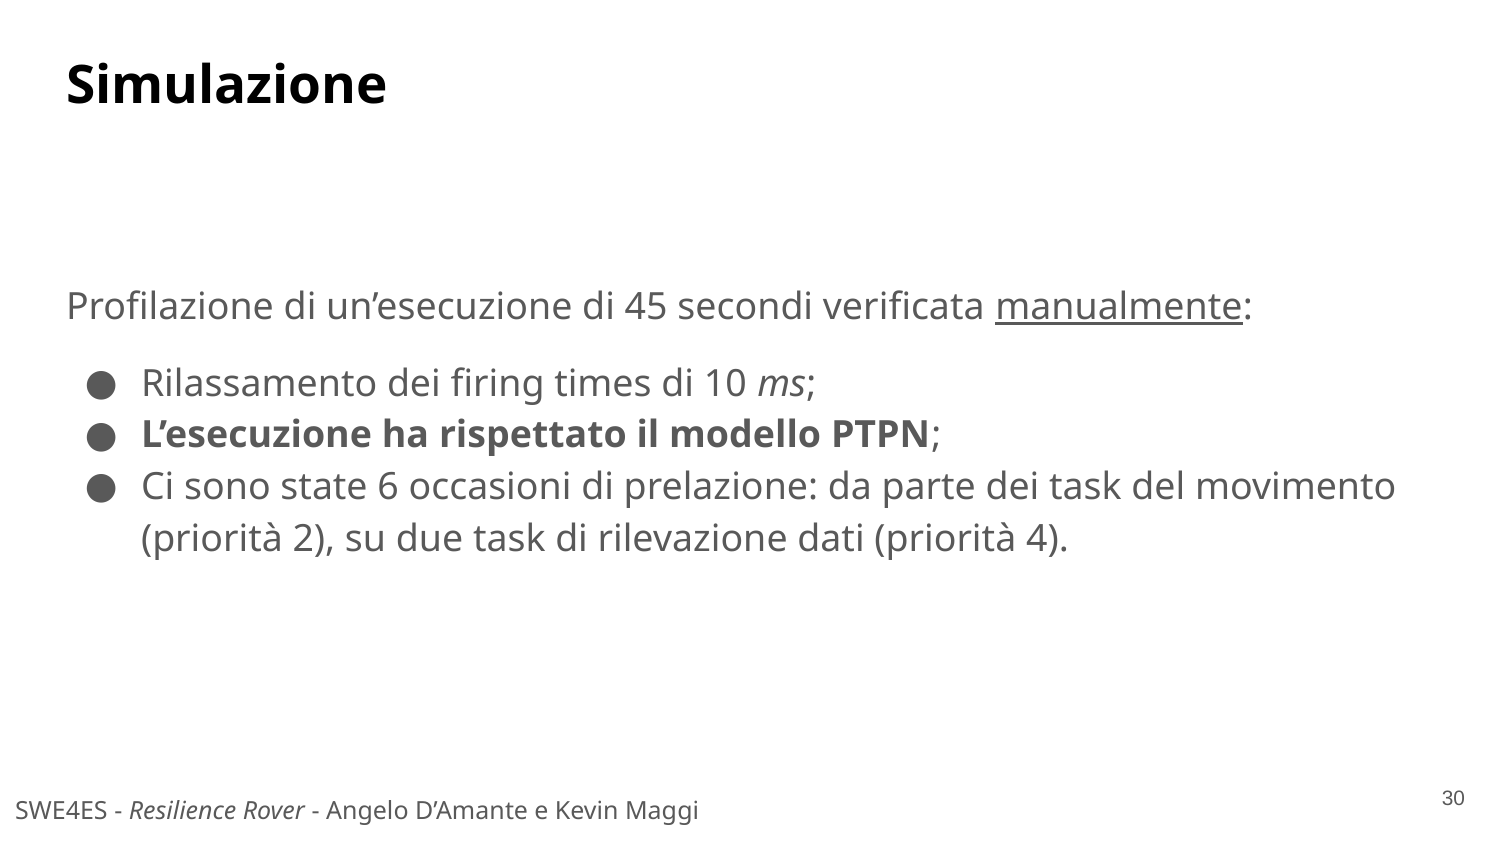

# Simulazione
Profilazione di un’esecuzione di 45 secondi verificata manualmente:
Rilassamento dei firing times di 10 ms;
L’esecuzione ha rispettato il modello PTPN;
Ci sono state 6 occasioni di prelazione: da parte dei task del movimento (priorità 2), su due task di rilevazione dati (priorità 4).